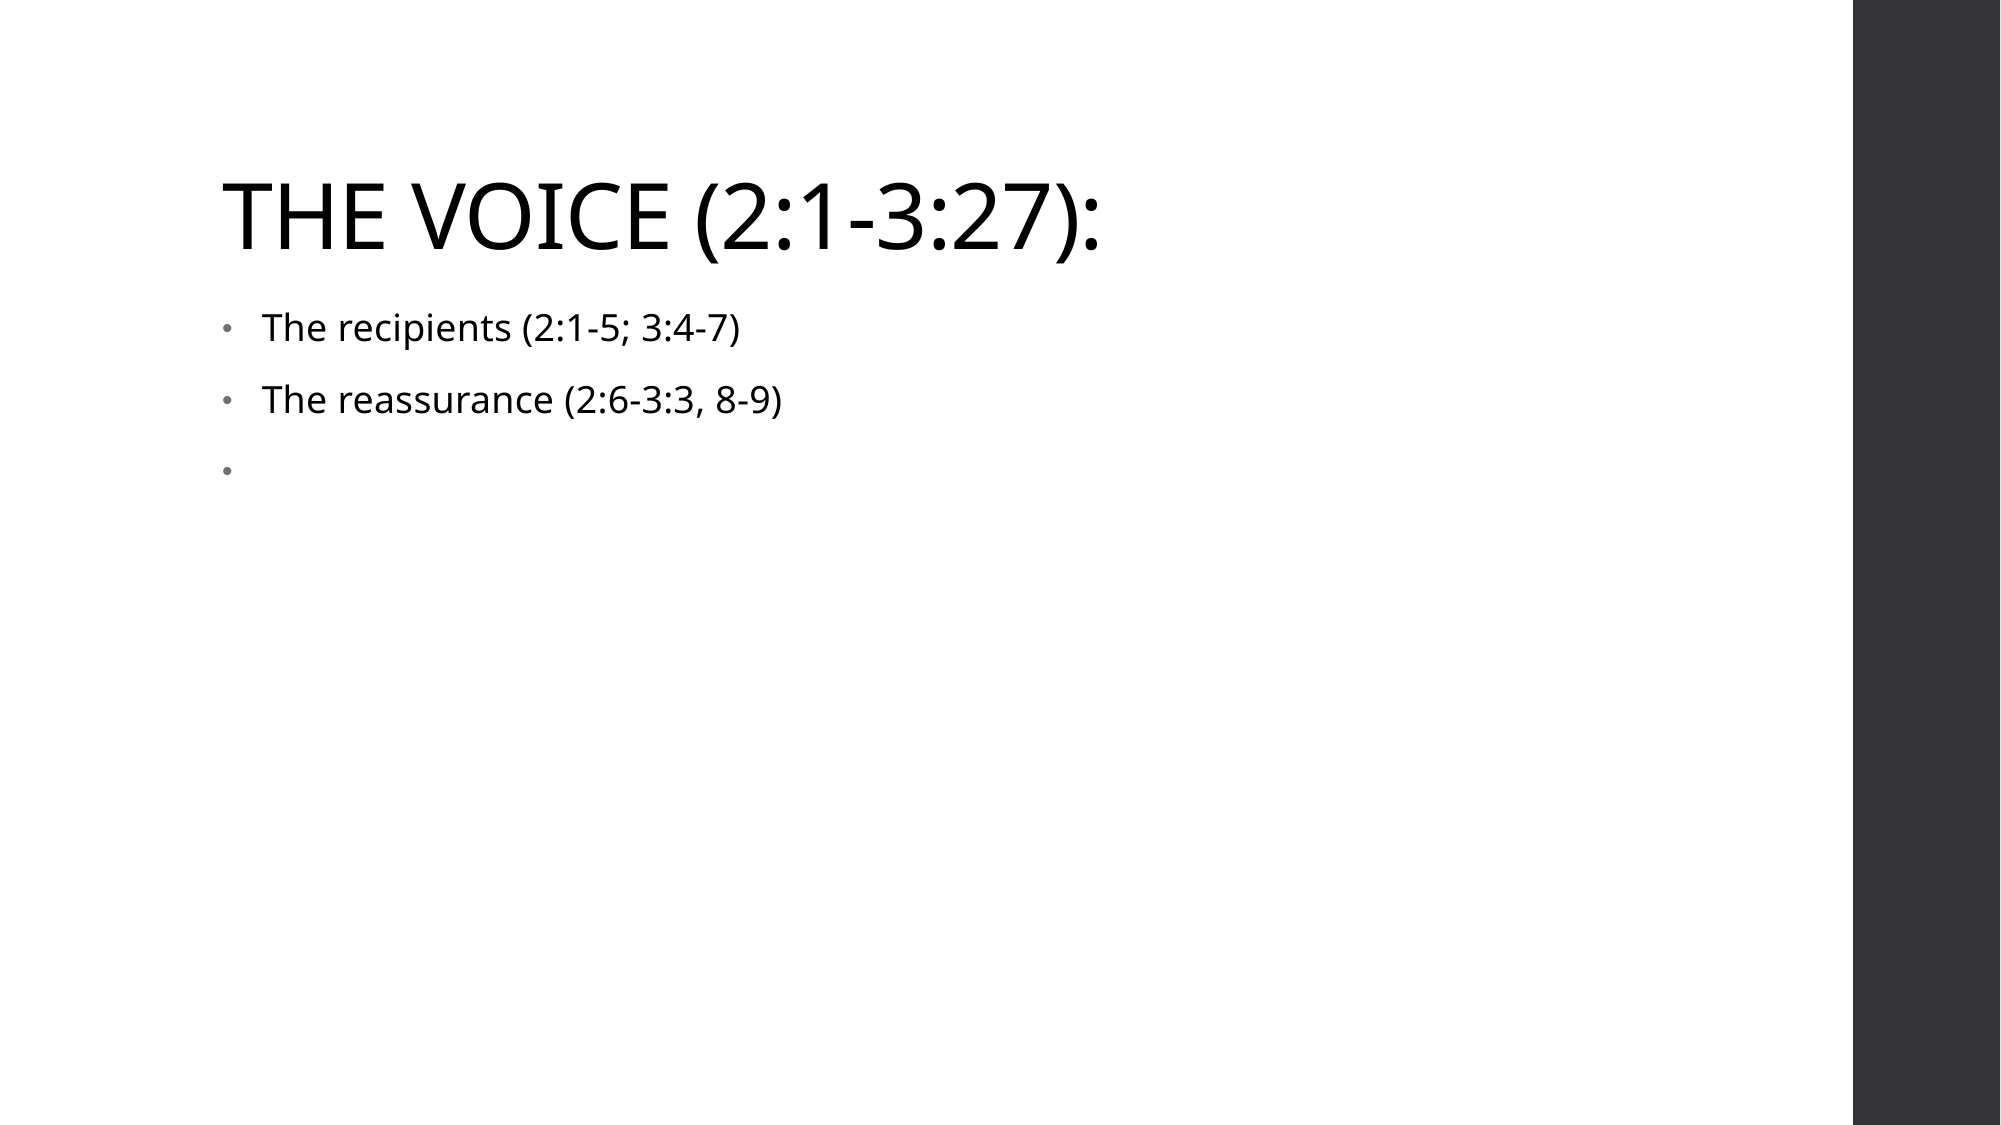

# THE VOICE (2:1-3:27):
 The recipients (2:1-5; 3:4-7)
 The reassurance (2:6-3:3, 8-9)